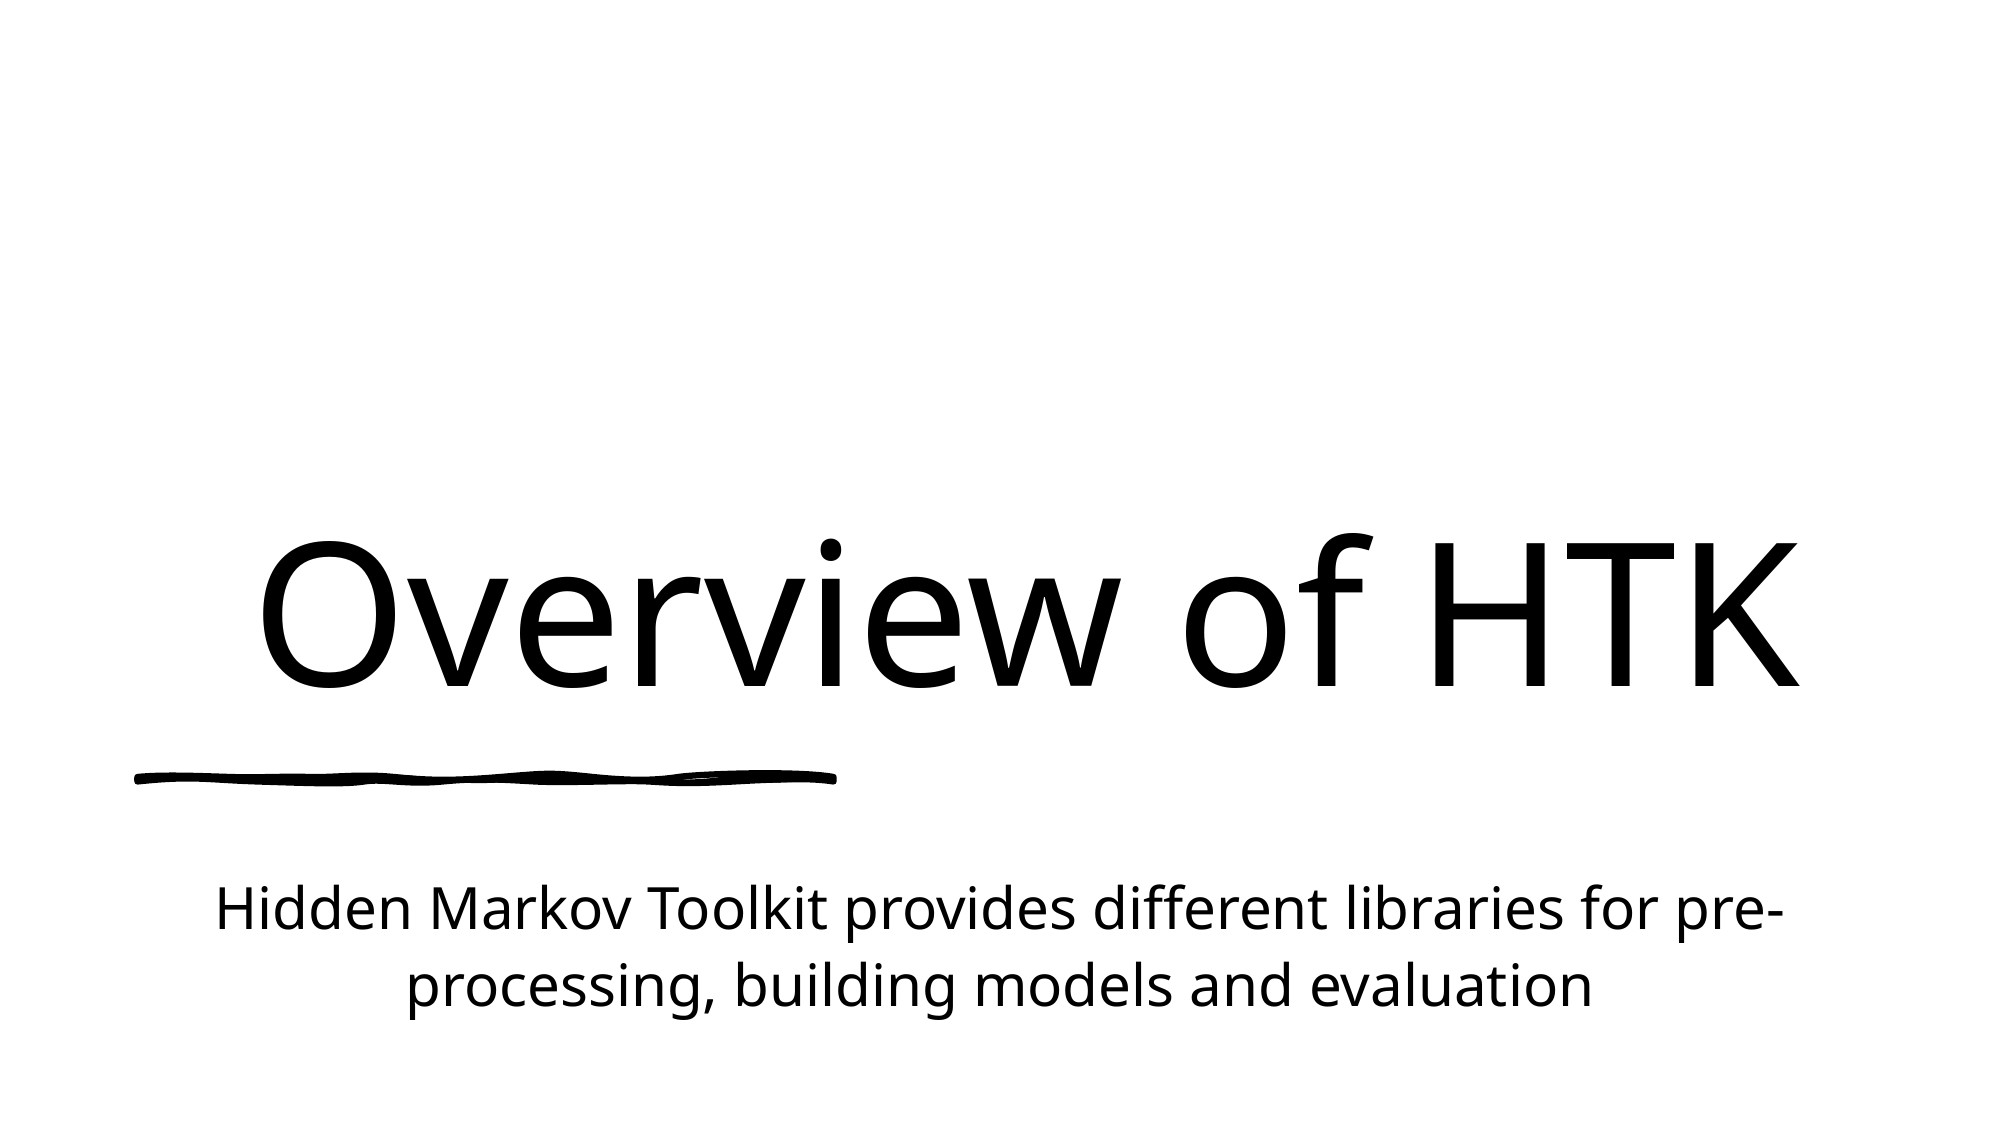

# Overview of HTK
Hidden Markov Toolkit provides different libraries for pre-processing, building models and evaluation